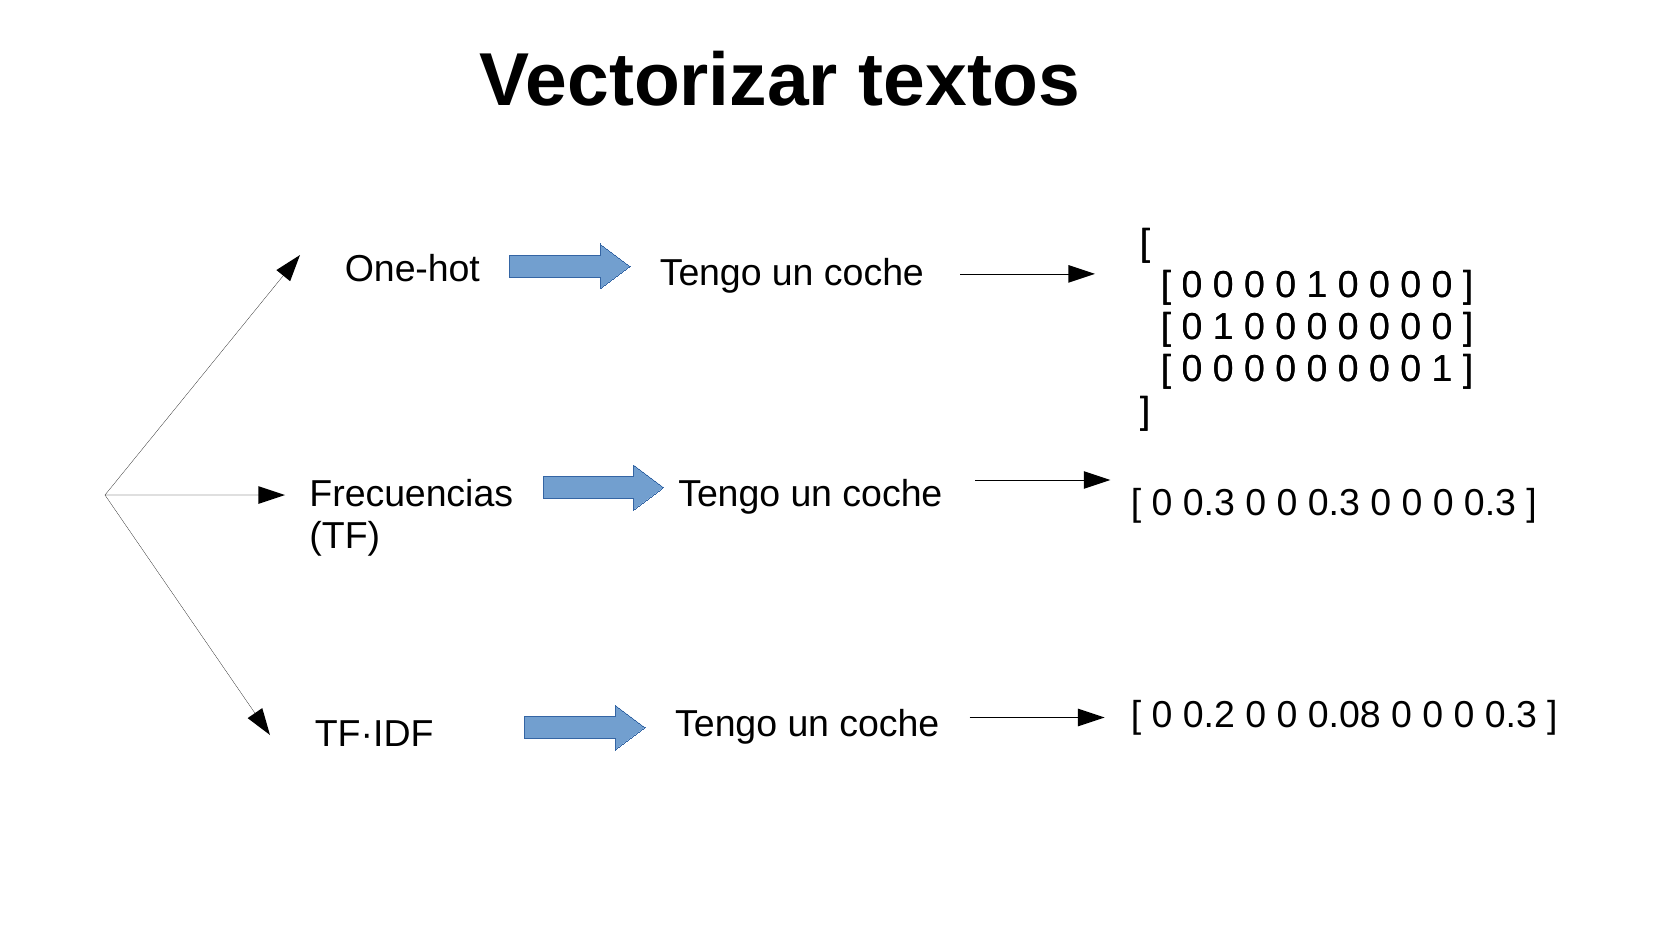

Vectorizar textos
[
 [ 0 0 0 0 1 0 0 0 0 ]
 [ 0 1 0 0 0 0 0 0 0 ]
 [ 0 0 0 0 0 0 0 0 1 ]
]
[
 [ 0 0 0 0 1 0 0 0 0 ]
 [ 0 1 0 0 0 0 0 0 0 ]
 [ 0 0 0 0 0 0 0 0 1 ]
]
One-hot
Tengo un coche
 [ 0 0.3 0 0 0.3 0 0 0 0.3 ]
Frecuencias
(TF)
Tengo un coche
 [ 0 0.2 0 0 0.08 0 0 0 0.3 ]
Tengo un coche
TF·IDF